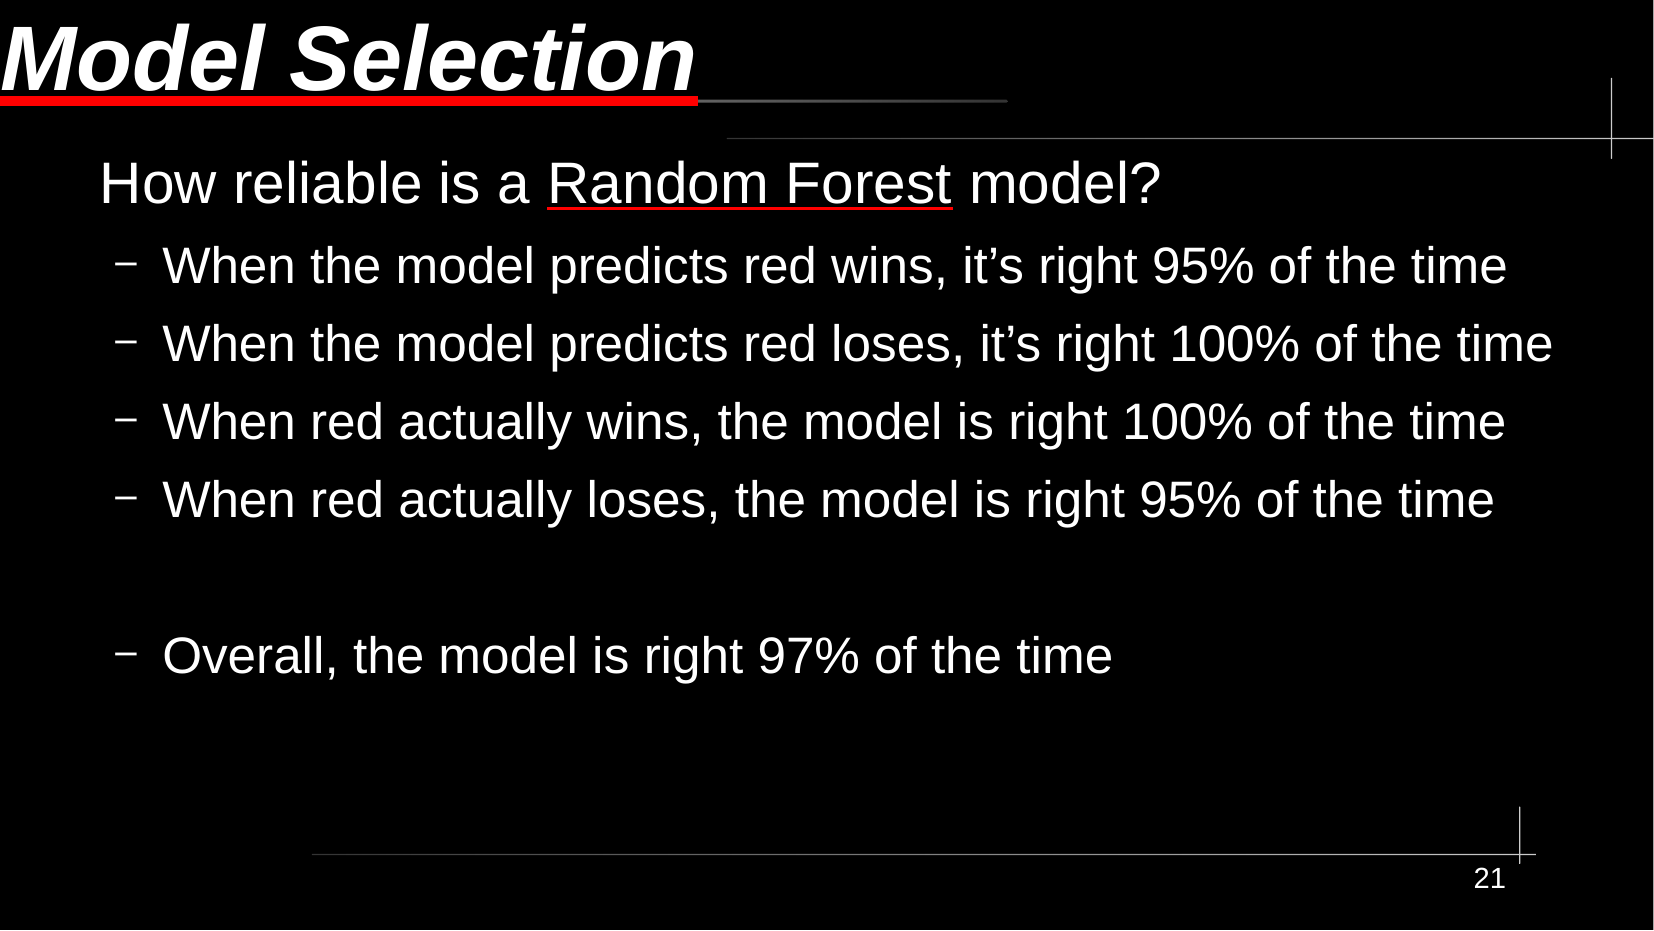

# Model Selection
How reliable is a Random Forest model?
When the model predicts red wins, it’s right 95% of the time
When the model predicts red loses, it’s right 100% of the time
When red actually wins, the model is right 100% of the time
When red actually loses, the model is right 95% of the time
Overall, the model is right 97% of the time
21